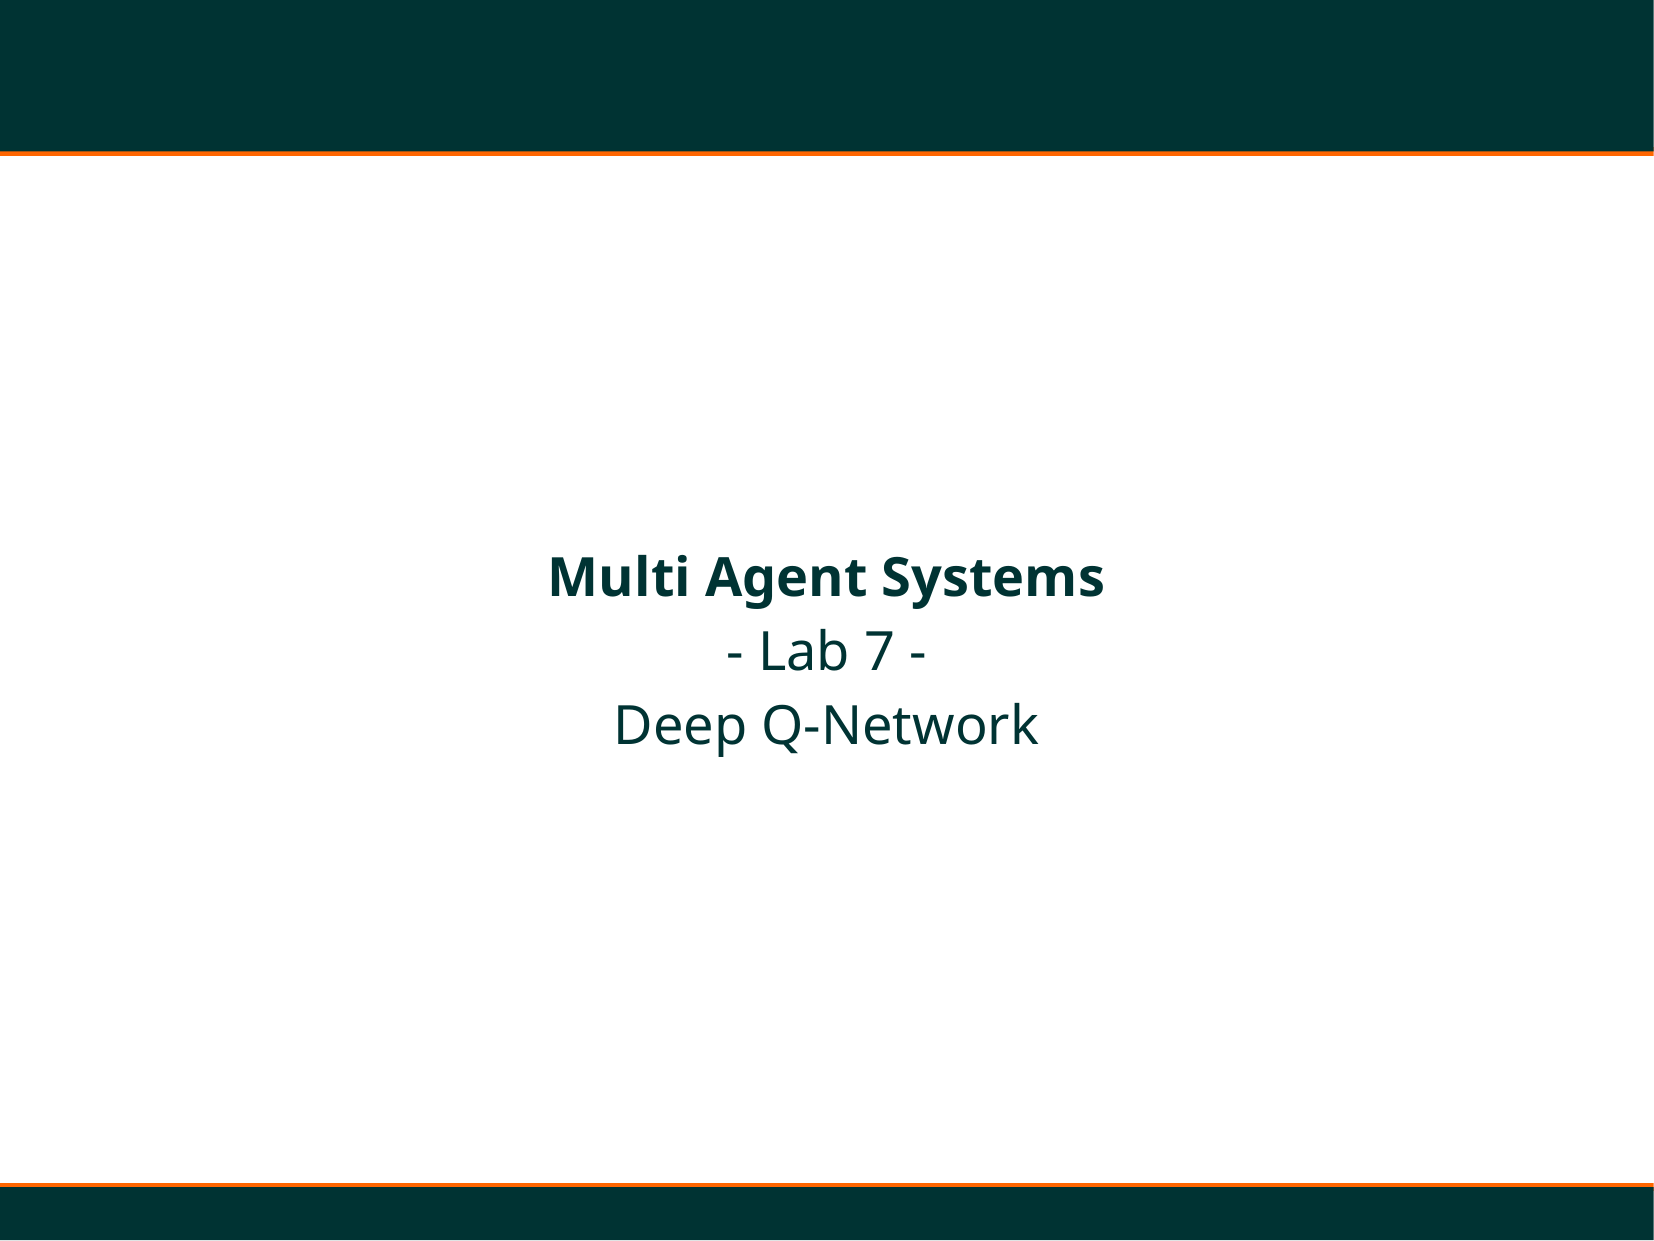

# Multi Agent Systems
- Lab 7 -
Deep Q-Network